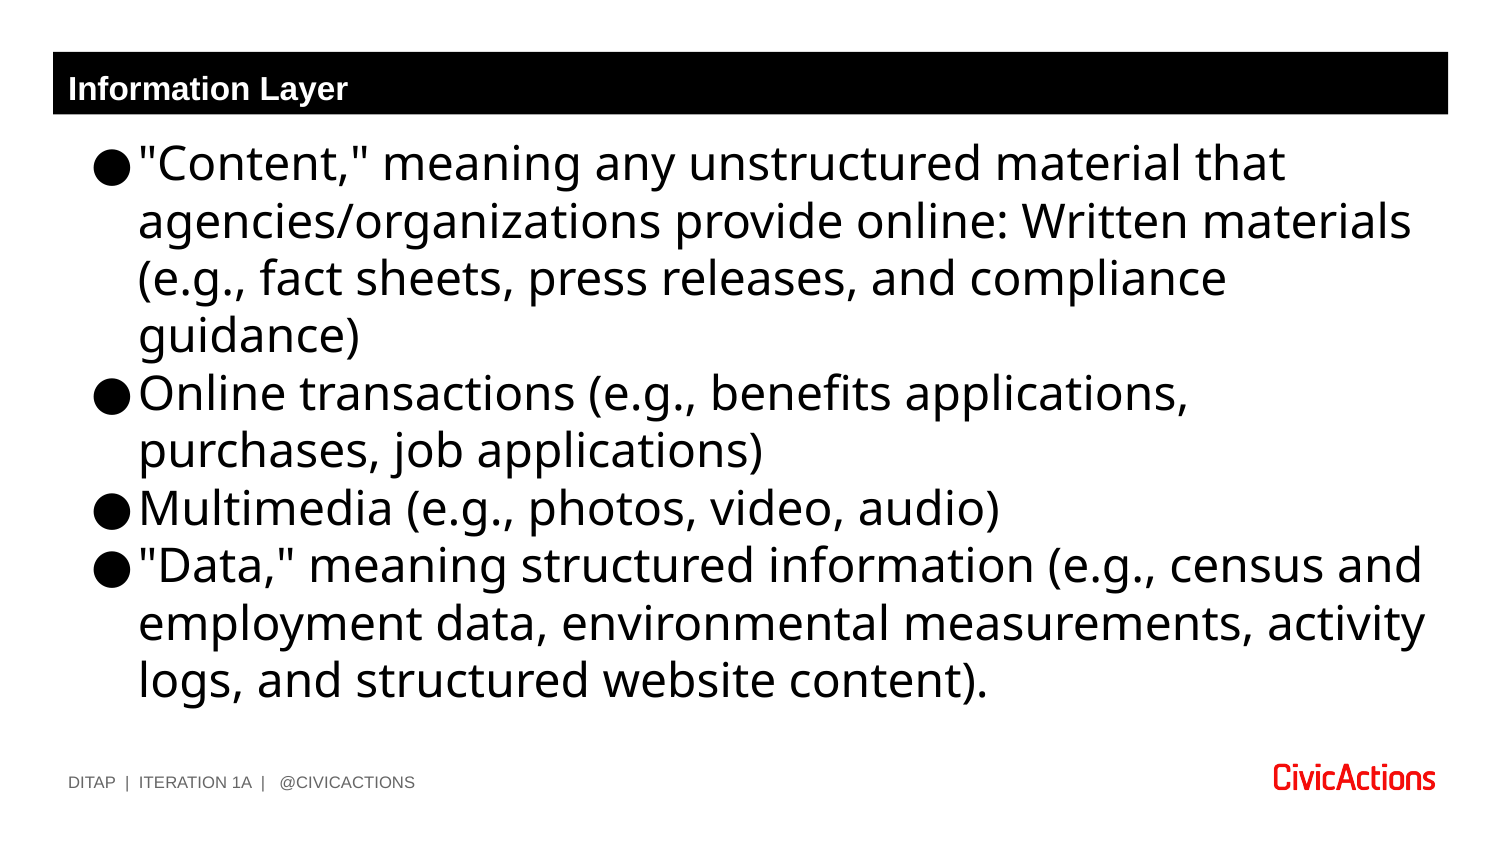

Information Layer
# "Content," meaning any unstructured material that agencies/organizations provide online: Written materials (e.g., fact sheets, press releases, and compliance guidance)
Online transactions (e.g., benefits applications, purchases, job applications)
Multimedia (e.g., photos, video, audio)
"Data," meaning structured information (e.g., census and employment data, environmental measurements, activity logs, and structured website content).